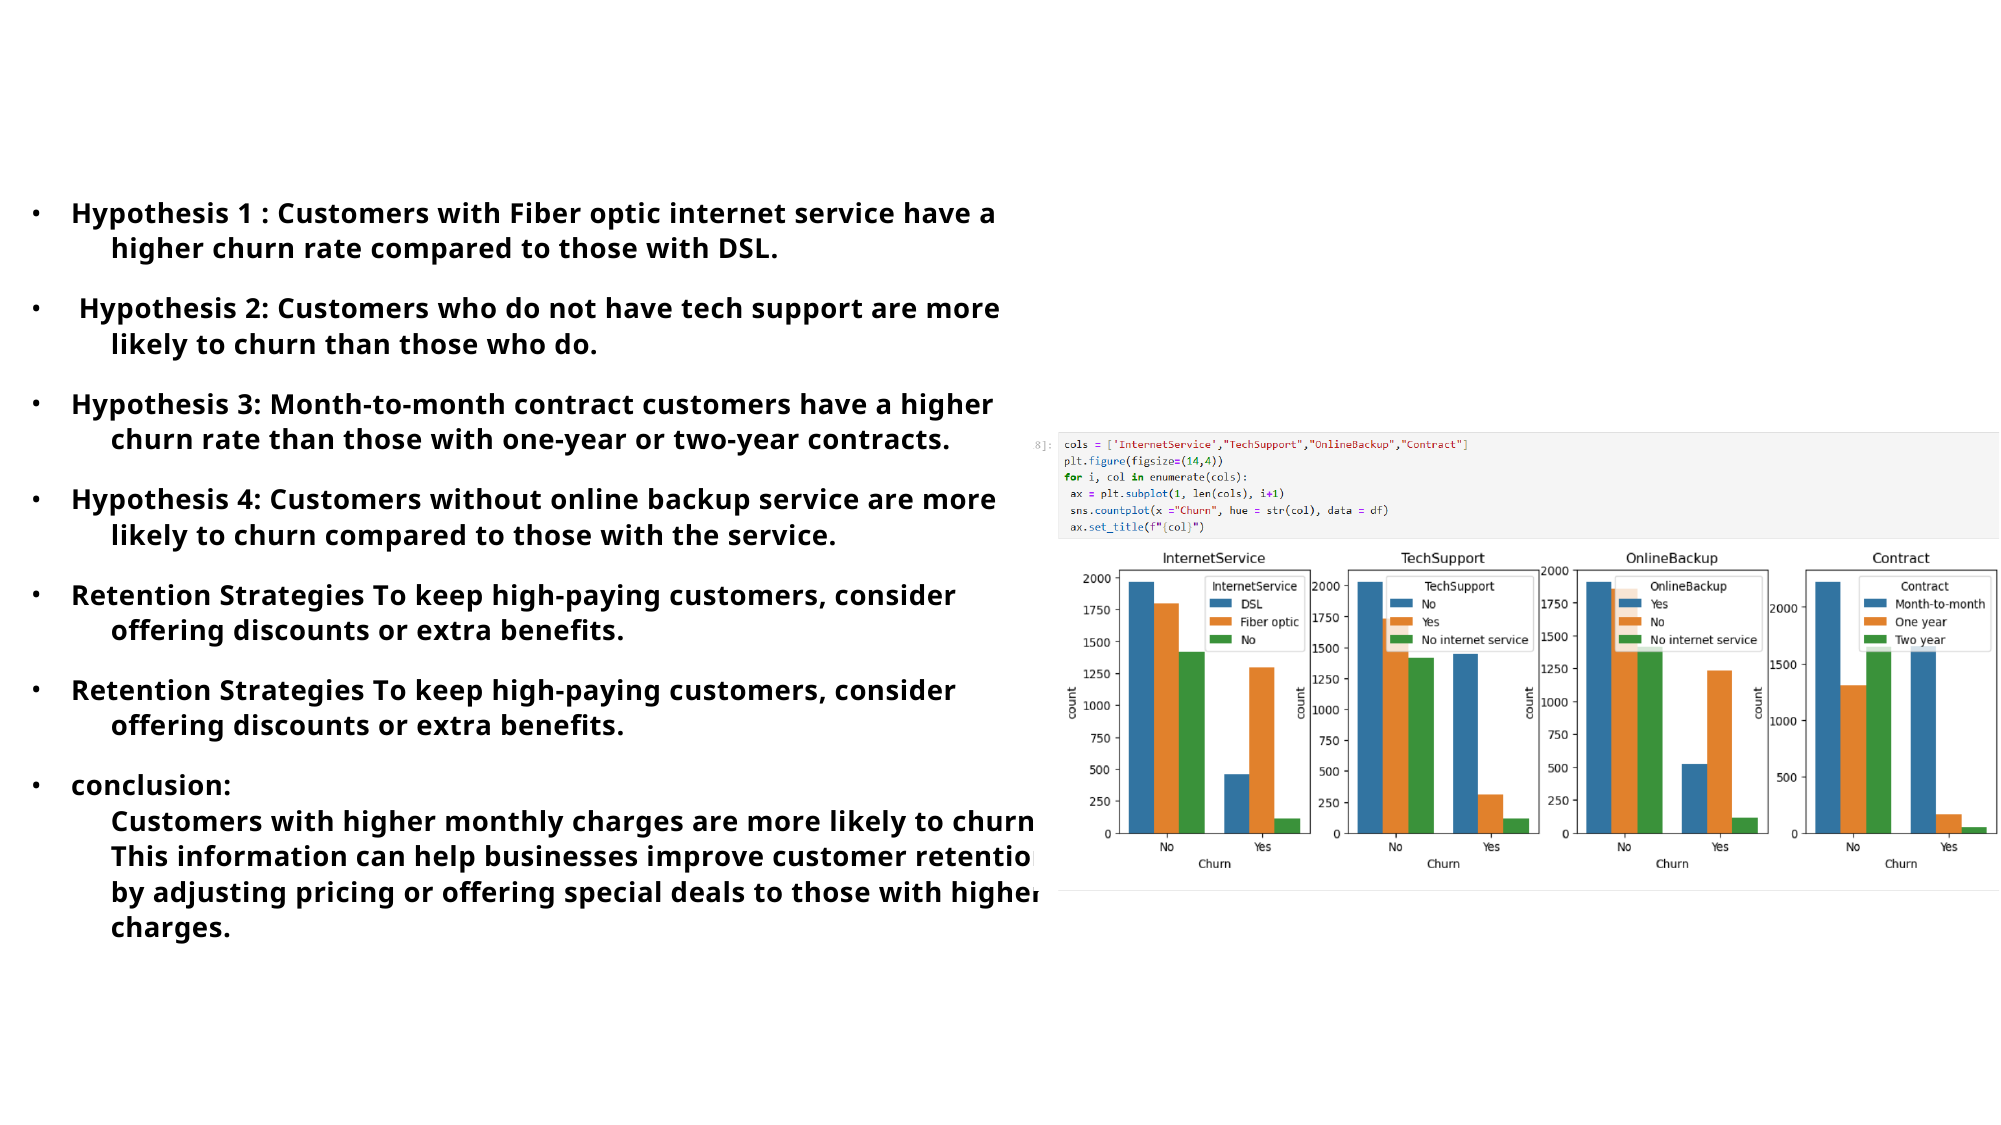

Identify services with higher churn
Hypothesis 1 : Customers with Fiber optic internet service have a higher churn rate compared to those with DSL.
 Hypothesis 2: Customers who do not have tech support are more likely to churn than those who do.
Hypothesis 3: Month-to-month contract customers have a higher churn rate than those with one-year or two-year contracts.
Hypothesis 4: Customers without online backup service are more likely to churn compared to those with the service.
Retention Strategies To keep high-paying customers, consider offering discounts or extra benefits.
Retention Strategies To keep high-paying customers, consider offering discounts or extra benefits.
conclusion:
Customers with higher monthly charges are more likely to churn. This information can help businesses improve customer retention by adjusting pricing or offering special deals to those with higher charges.